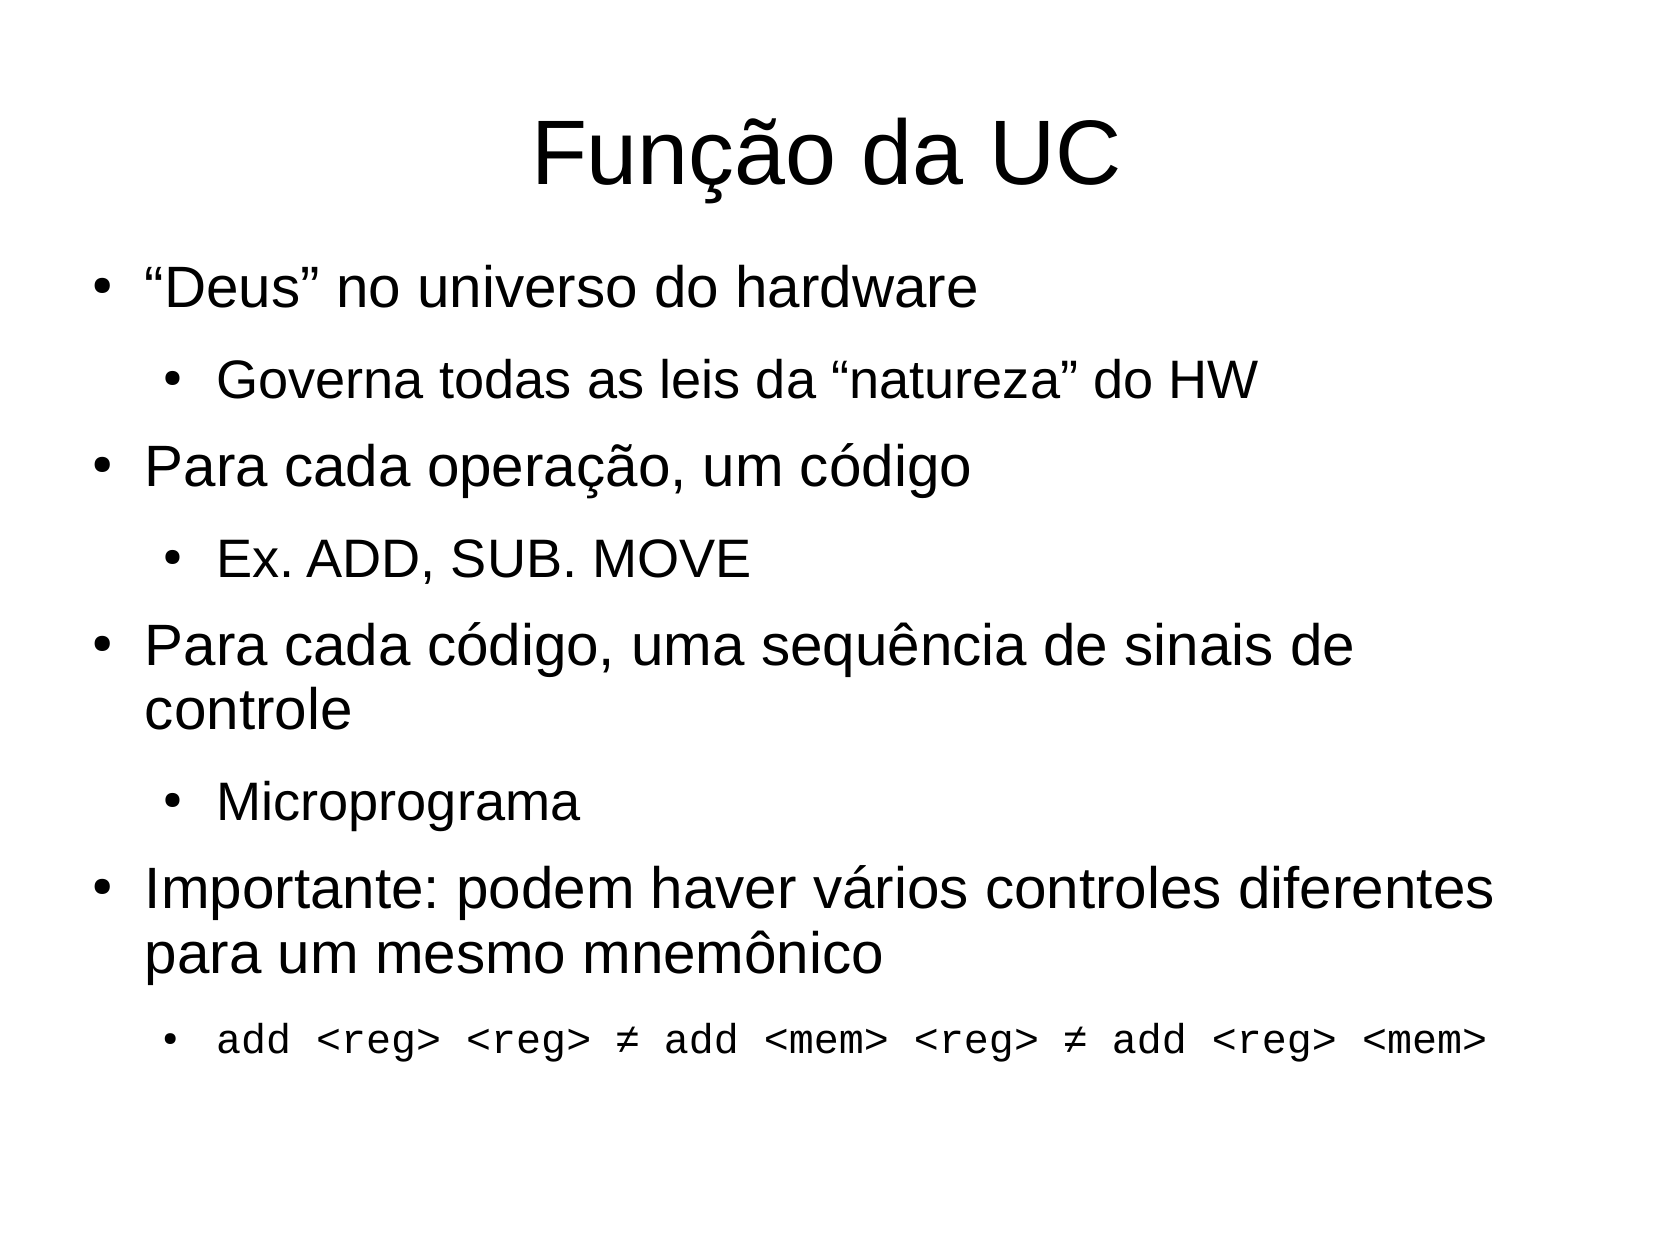

# Função da UC
“Deus” no universo do hardware
Governa todas as leis da “natureza” do HW
Para cada operação, um código
Ex. ADD, SUB. MOVE
Para cada código, uma sequência de sinais de controle
Microprograma
Importante: podem haver vários controles diferentes para um mesmo mnemônico
add <reg> <reg> ≠ add <mem> <reg> ≠ add <reg> <mem>